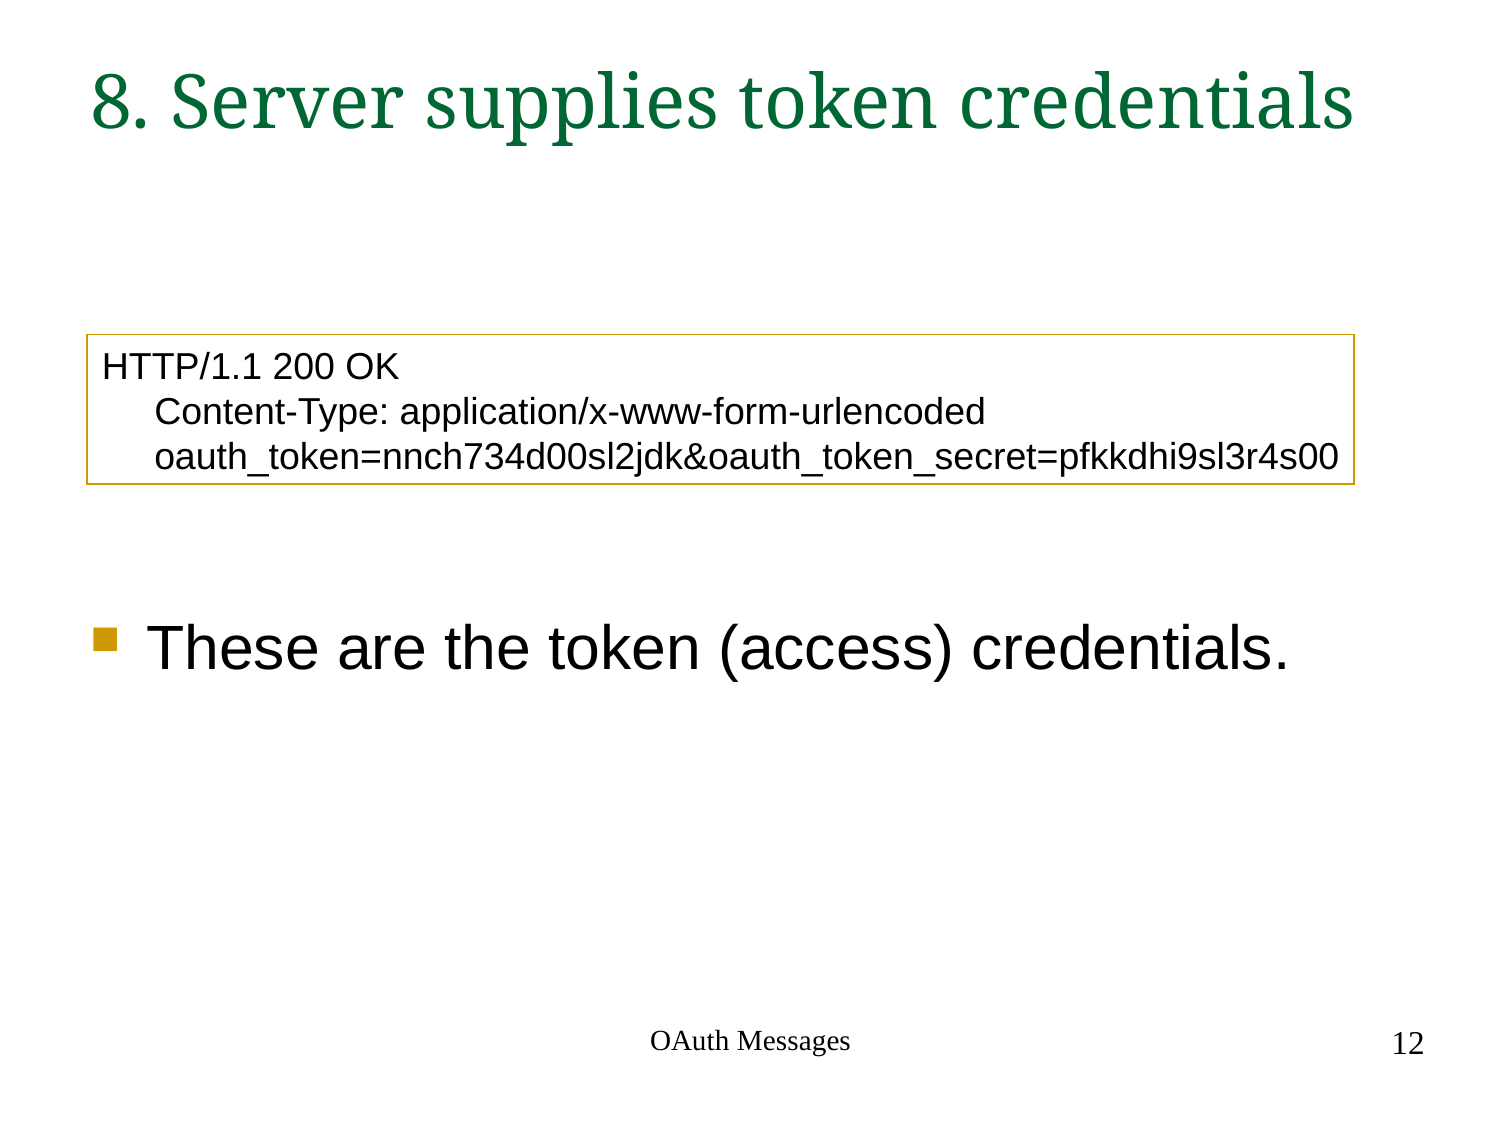

# 8. Server supplies token credentials
HTTP/1.1 200 OK
 Content-Type: application/x-www-form-urlencoded
 oauth_token=nnch734d00sl2jdk&oauth_token_secret=pfkkdhi9sl3r4s00
These are the token (access) credentials.
OAuth Messages
12